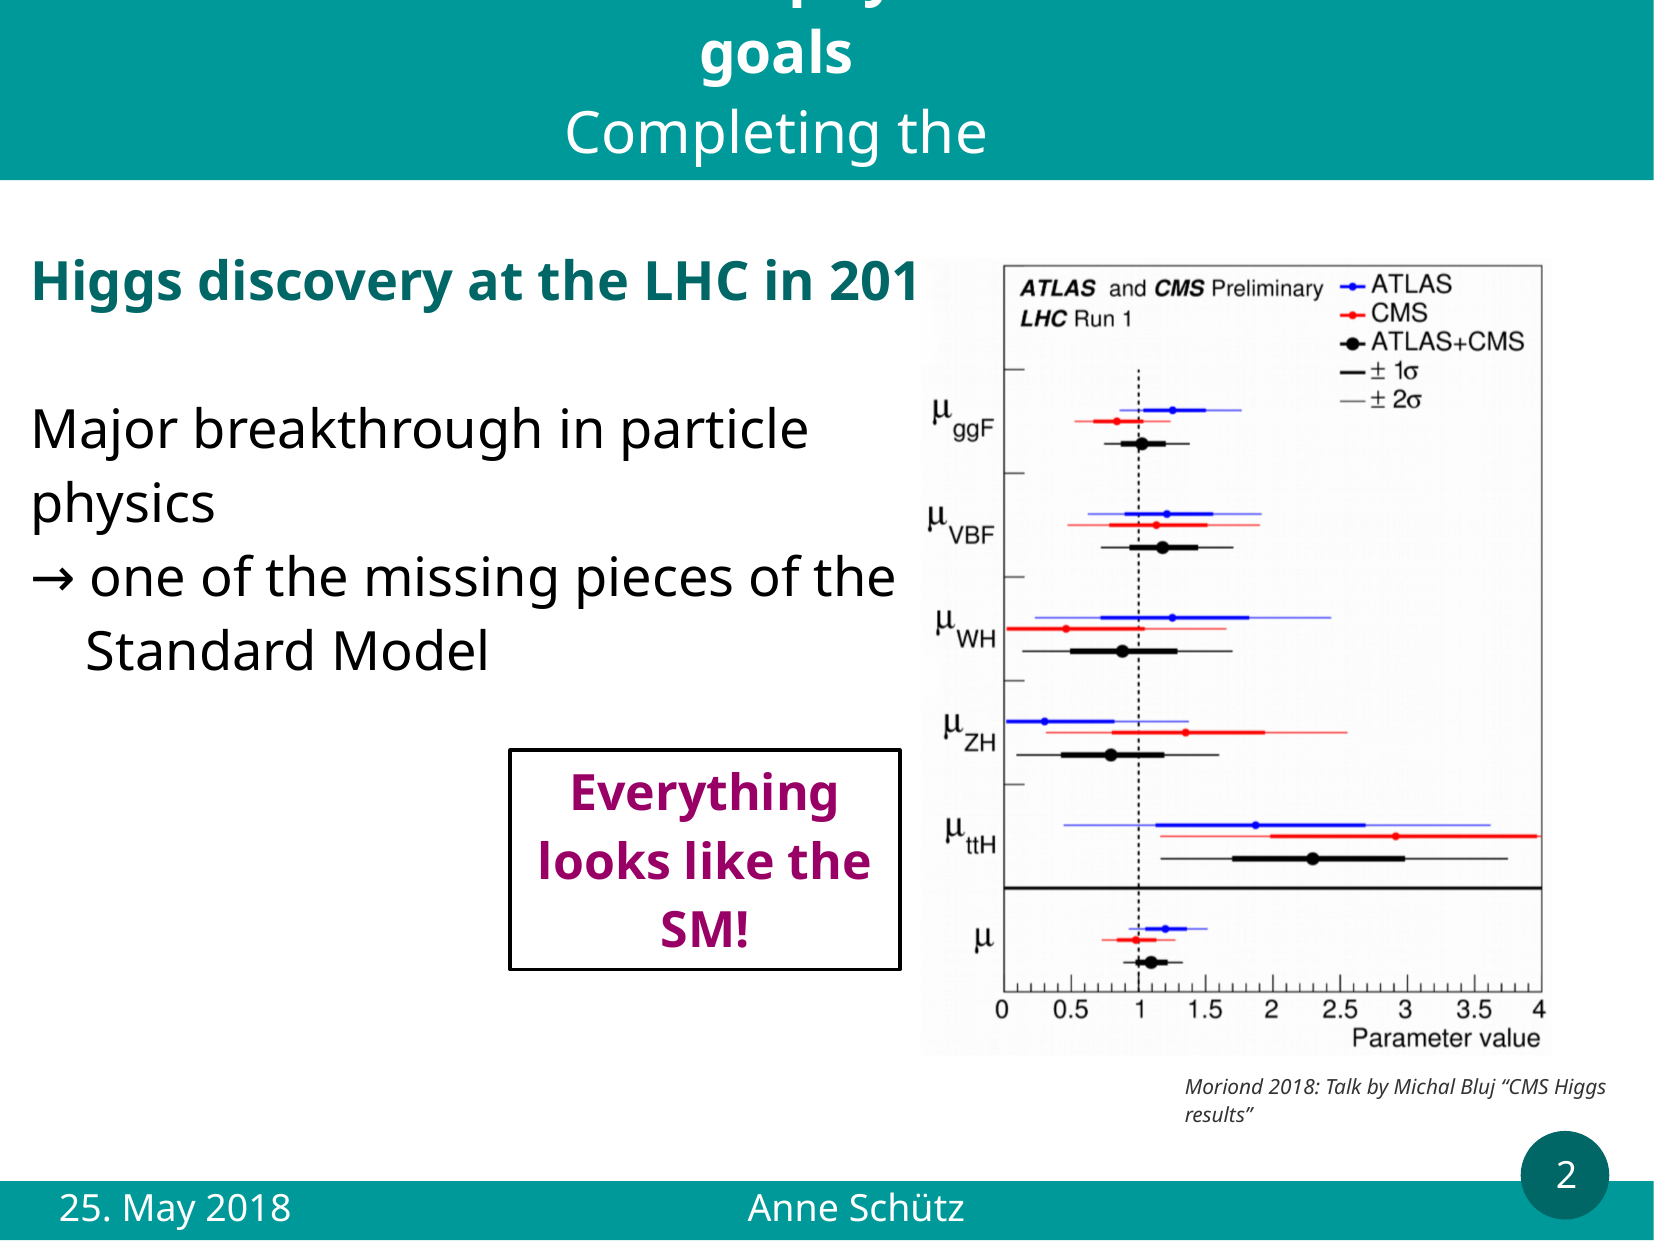

# Particle physics goals Completing the picture
Higgs discovery at the LHC in 2012
Major breakthrough in particle physics
→ one of the missing pieces of the
 Standard Model
Everything looks like the SM!
Moriond 2018: Talk by Michal Bluj “CMS Higgs results”